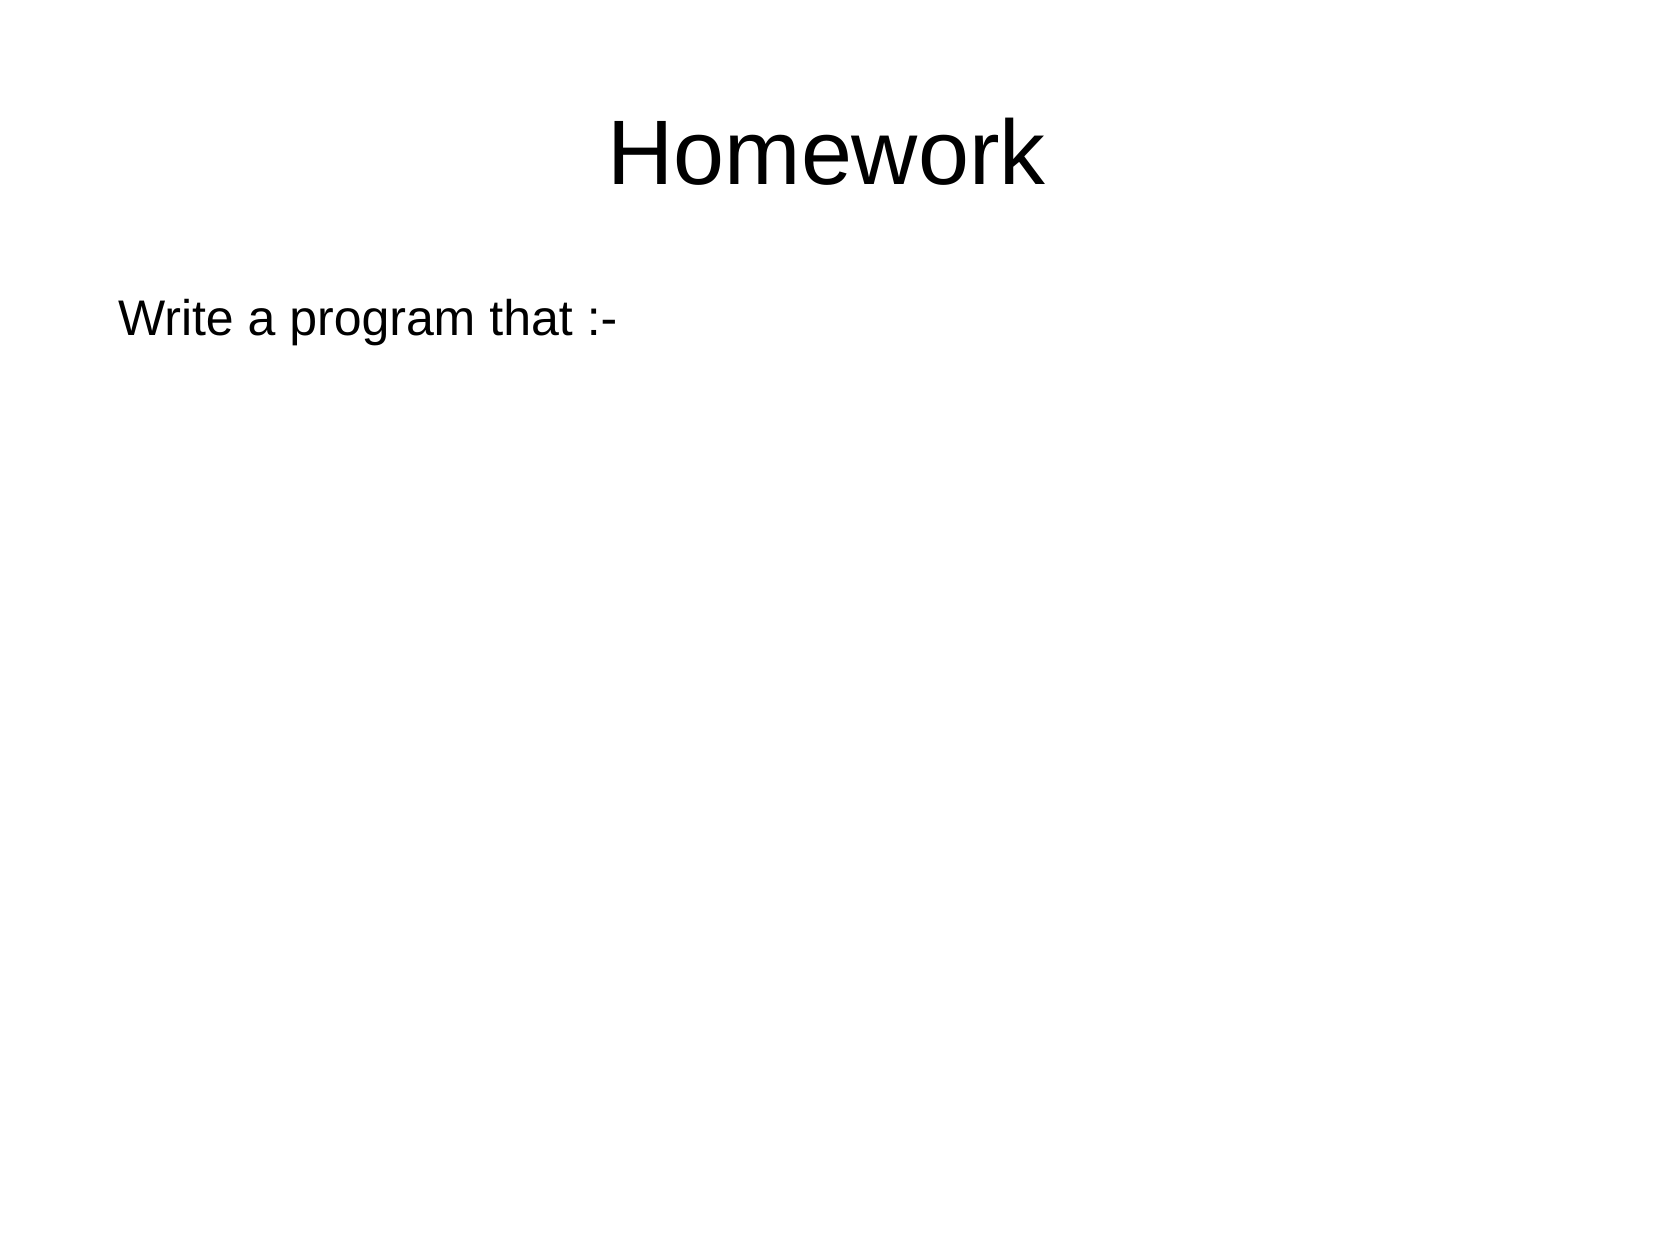

# Homework
Write a program that :-